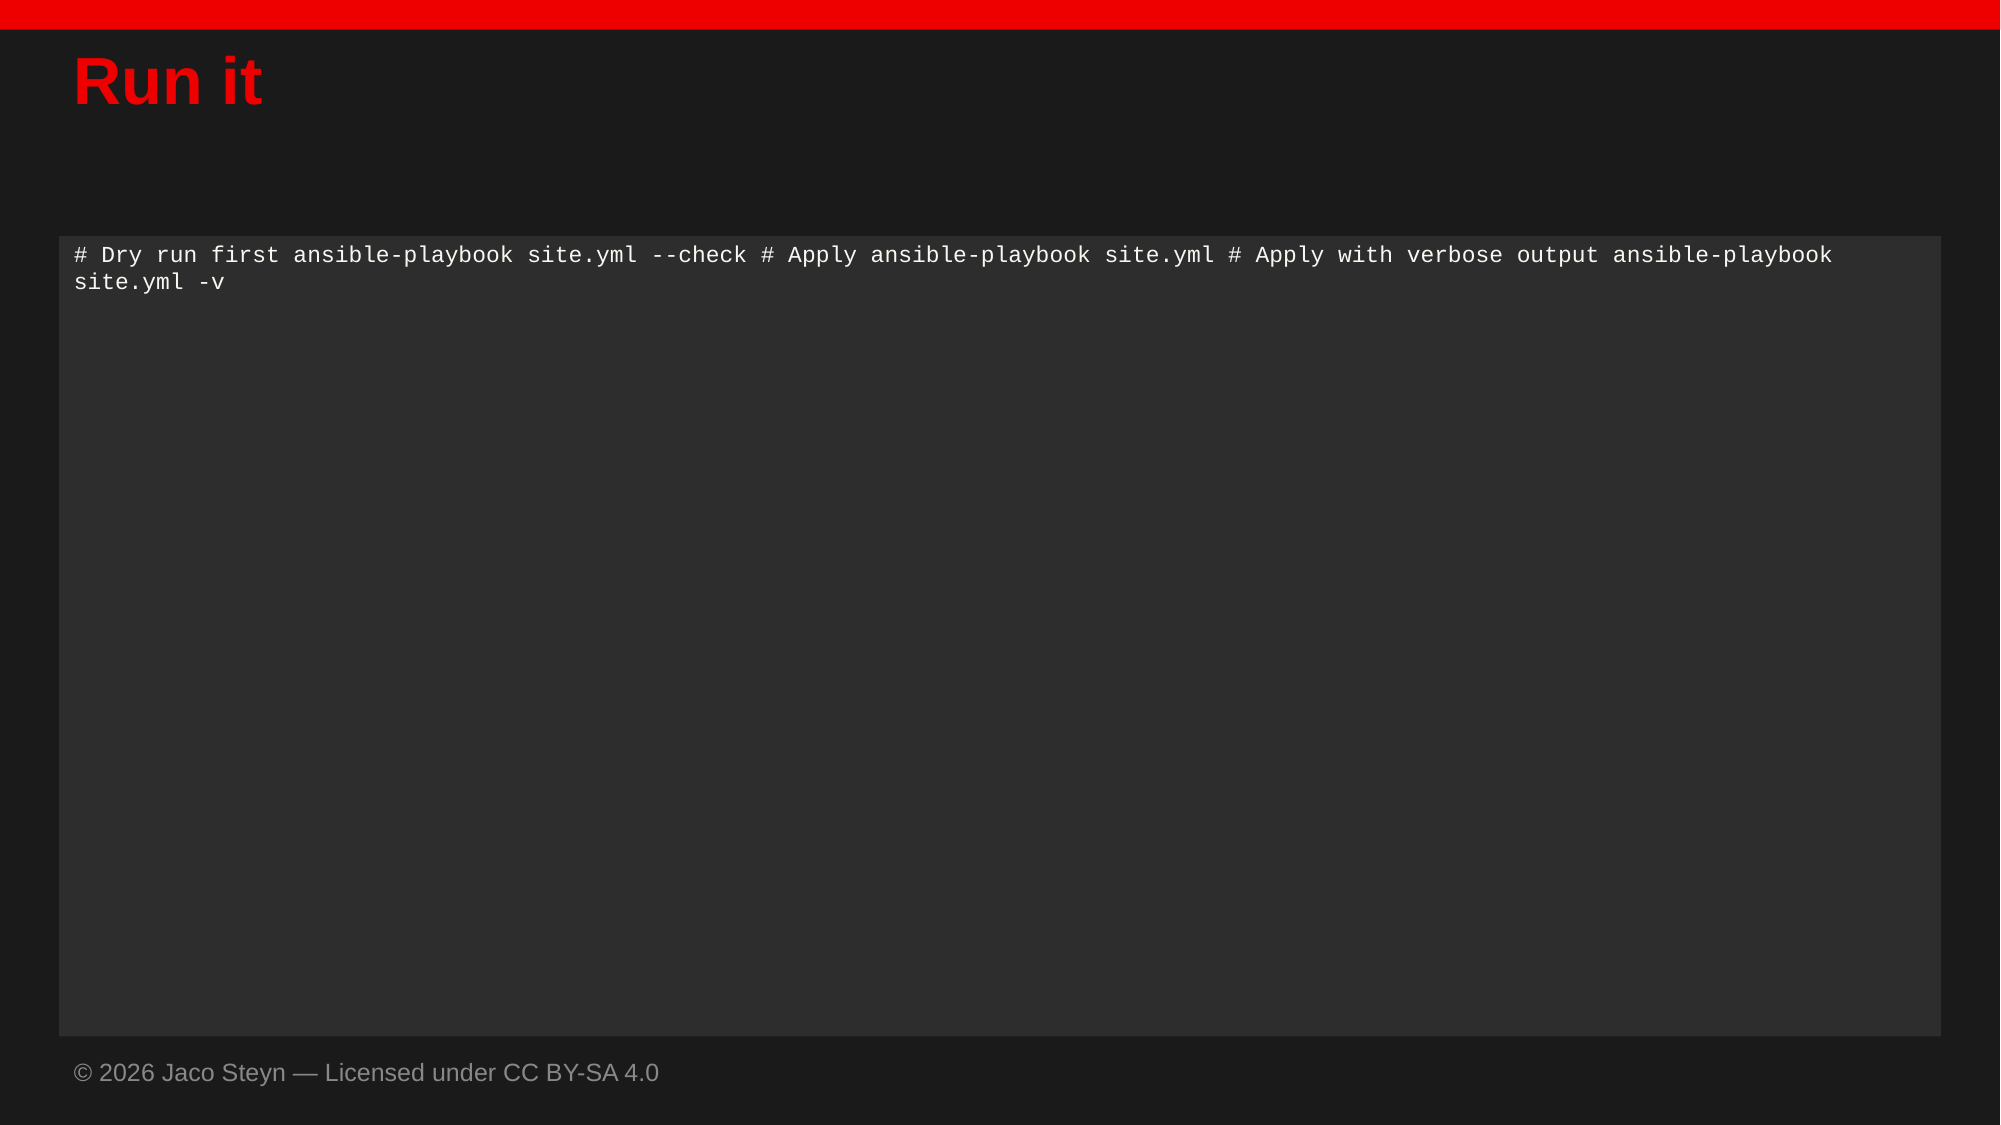

Run it
# Dry run first ansible-playbook site.yml --check # Apply ansible-playbook site.yml # Apply with verbose output ansible-playbook site.yml -v
© 2026 Jaco Steyn — Licensed under CC BY-SA 4.0